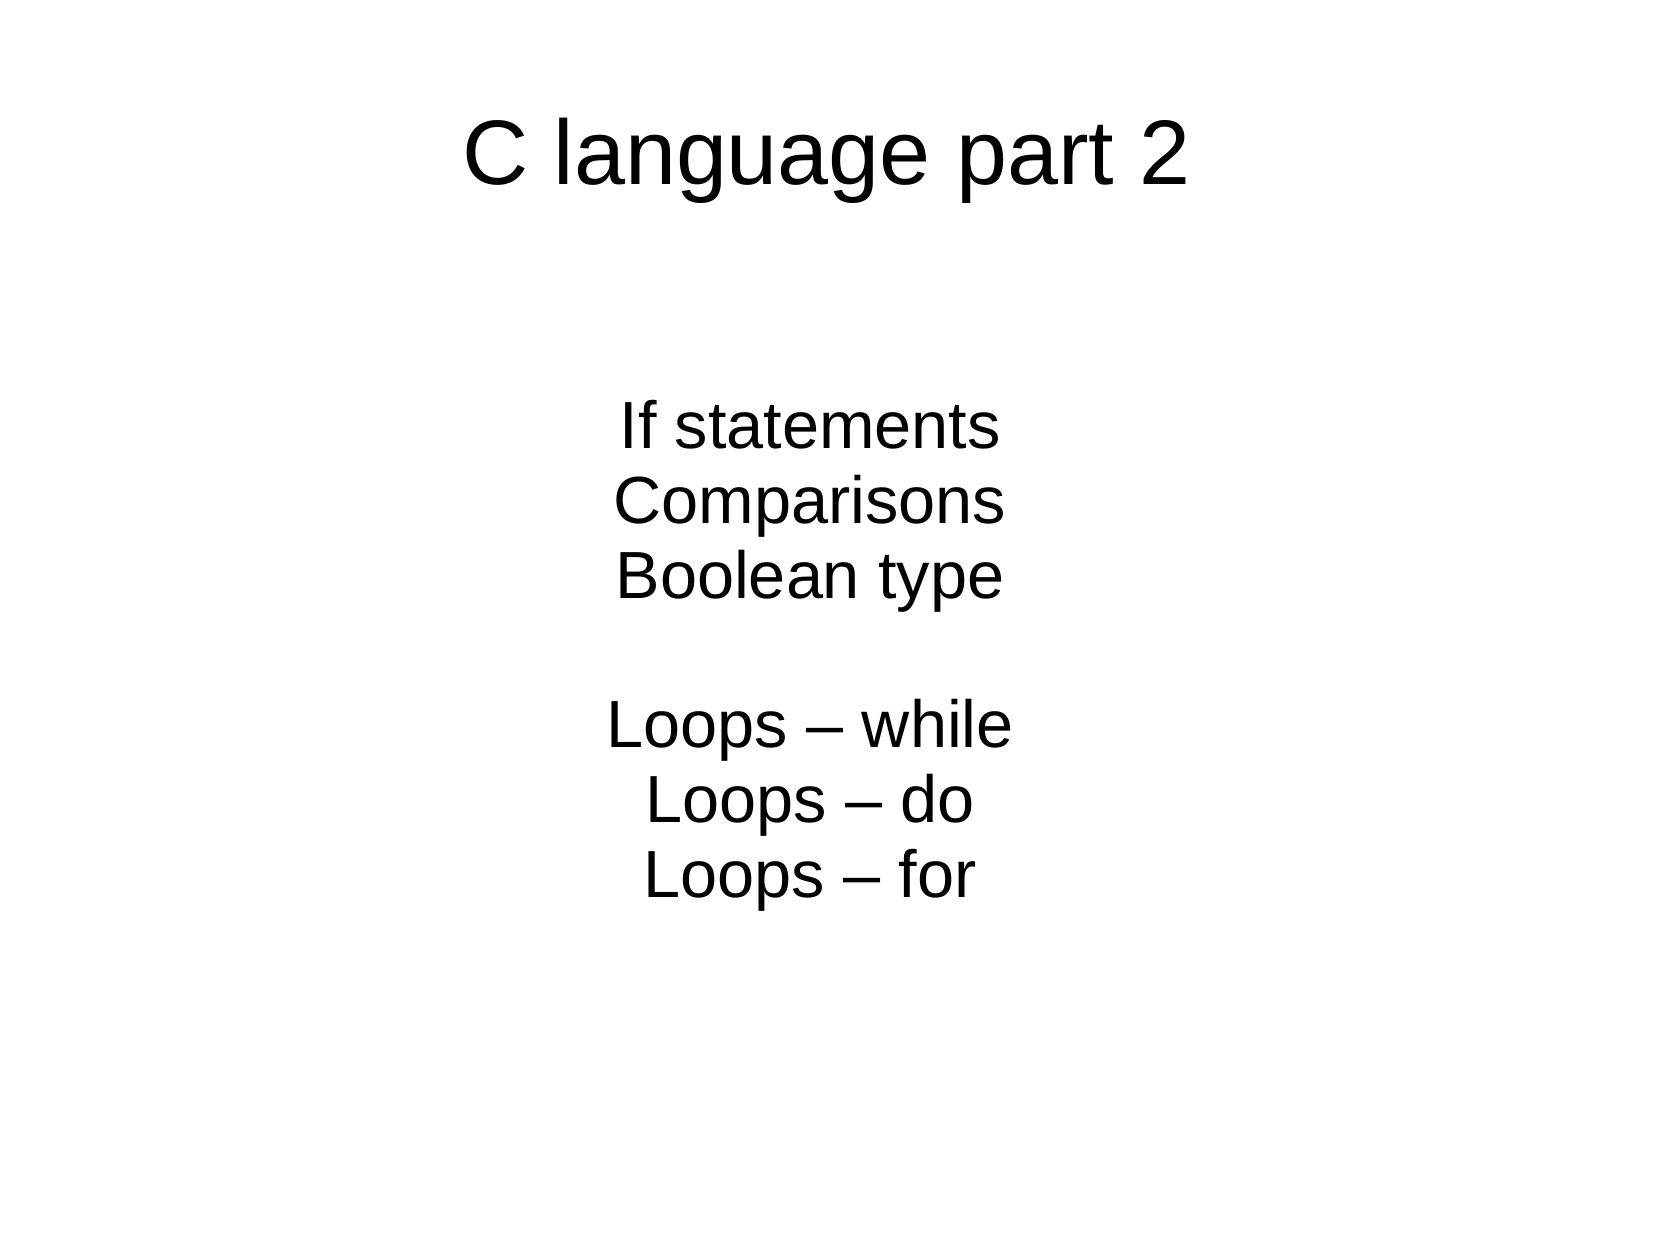

# C language part 2
If statements
Comparisons
Boolean type
Loops – while
Loops – do
Loops – for